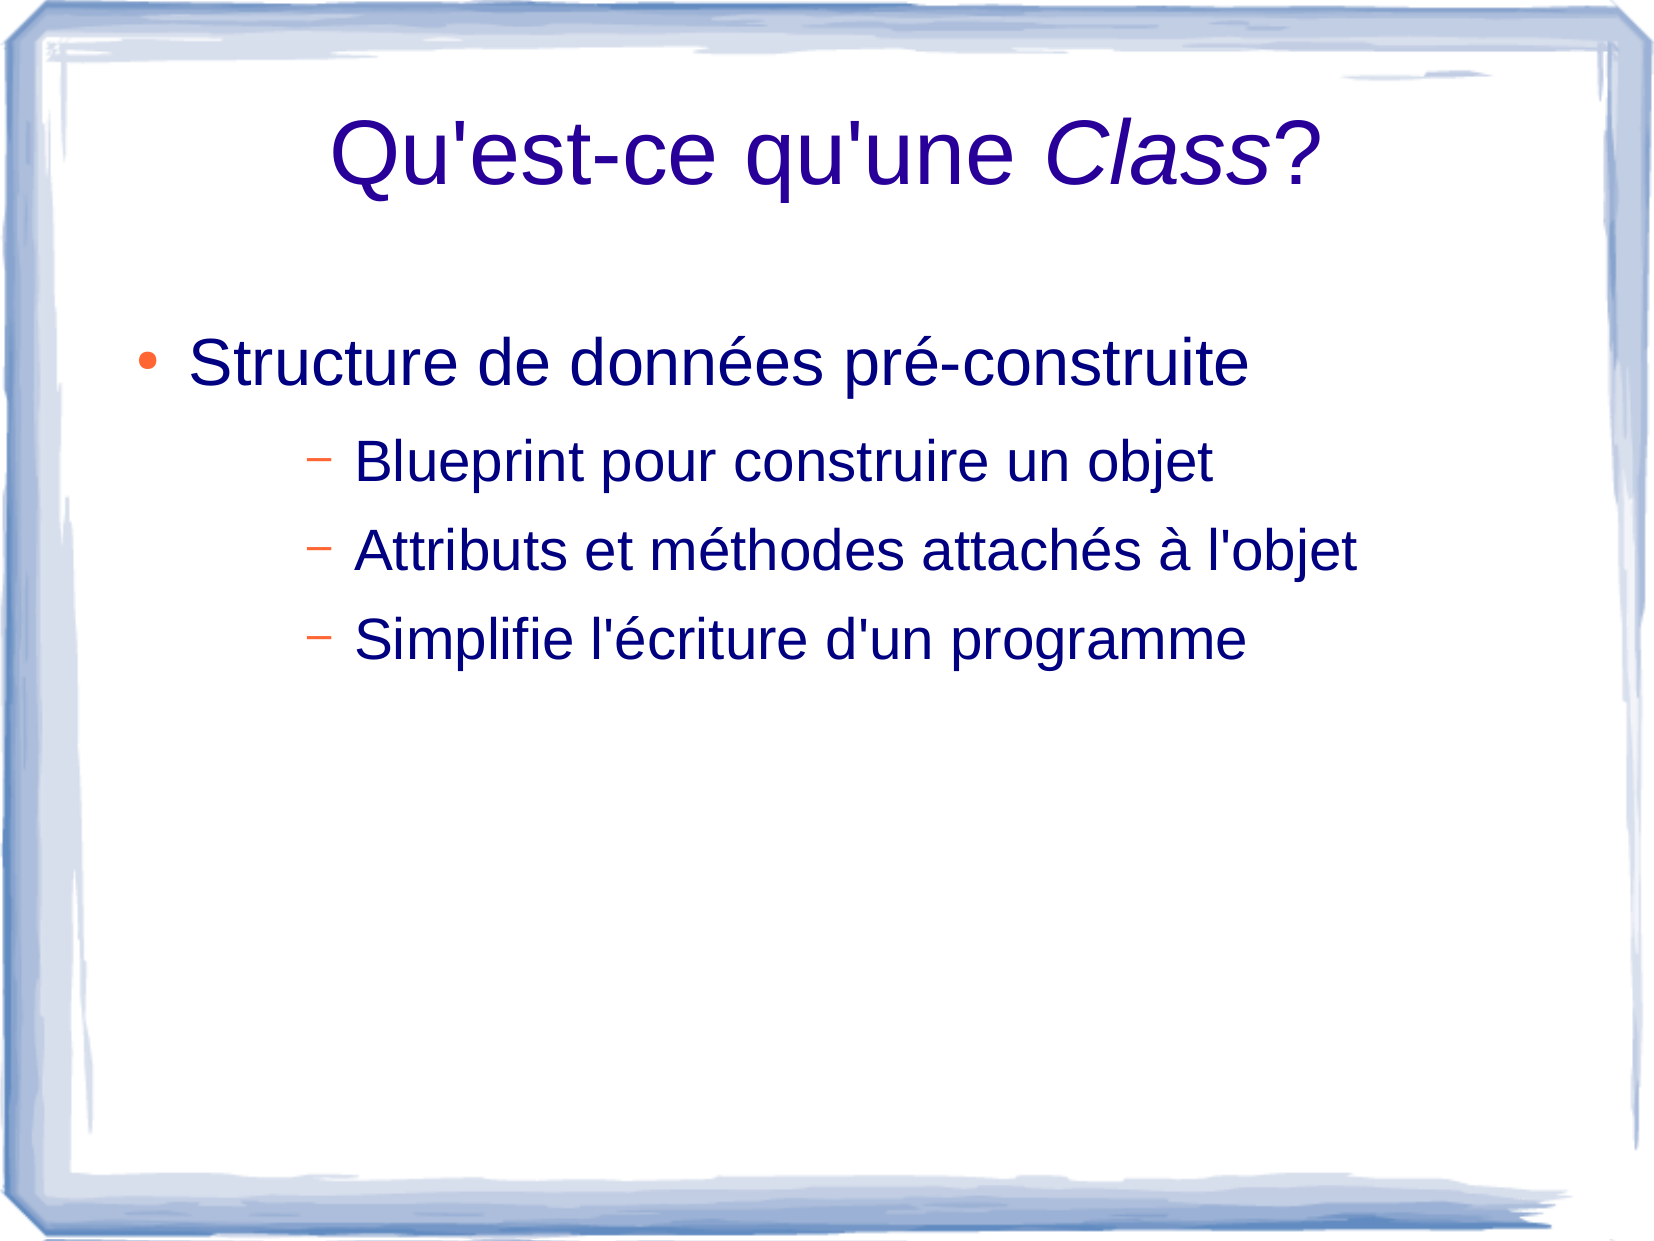

# Qu'est-ce qu'une Class?
Structure de données pré-construite
Blueprint pour construire un objet
Attributs et méthodes attachés à l'objet
Simplifie l'écriture d'un programme